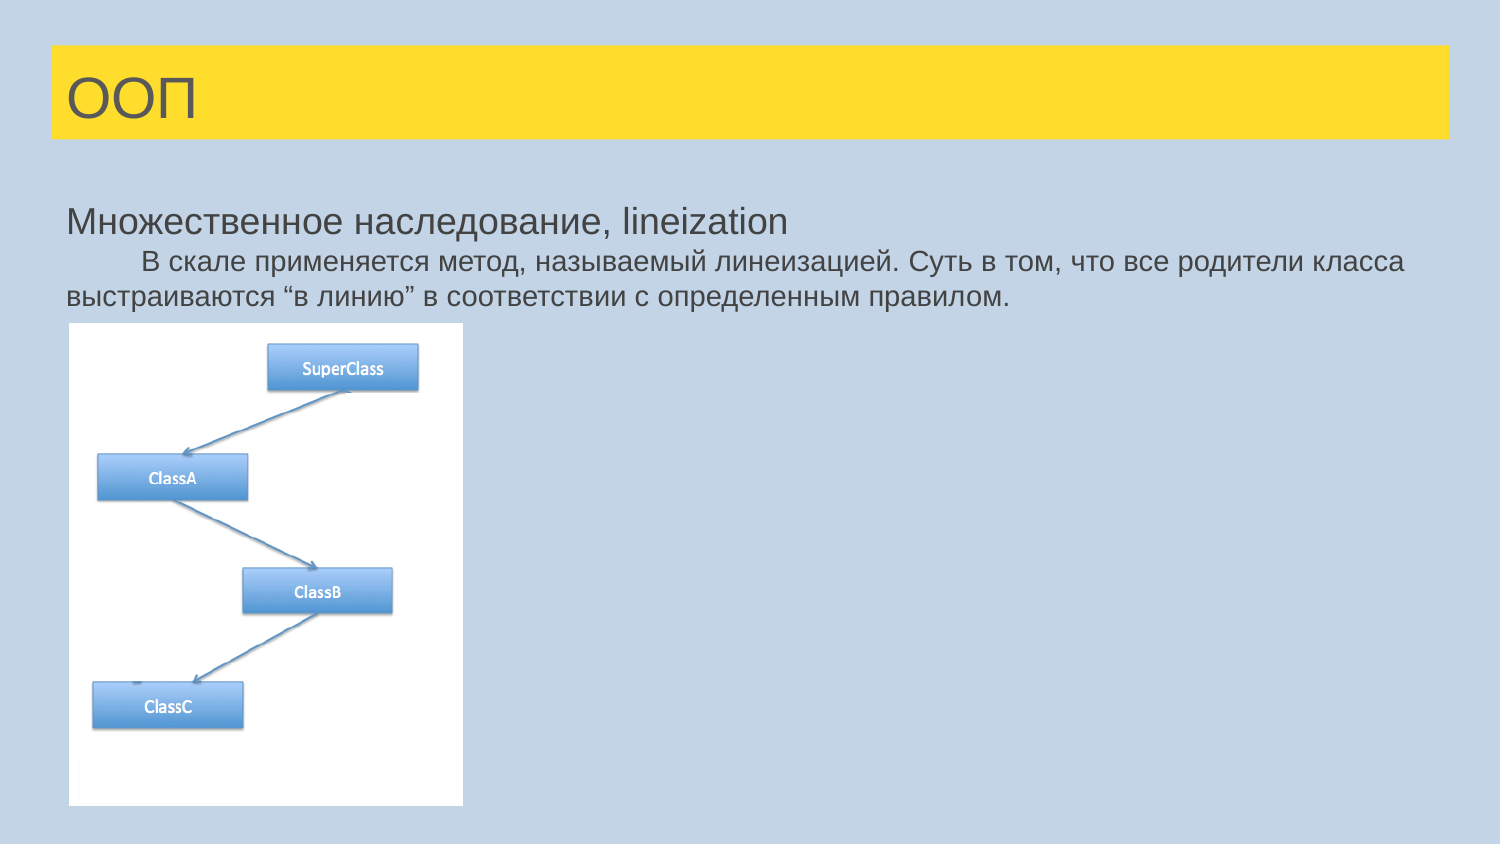

# ООП
Множественное наследование, lineization
	В скале применяется метод, называемый линеизацией. Суть в том, что все родители класса выстраиваются “в линию” в соответствии с определенным правилом.